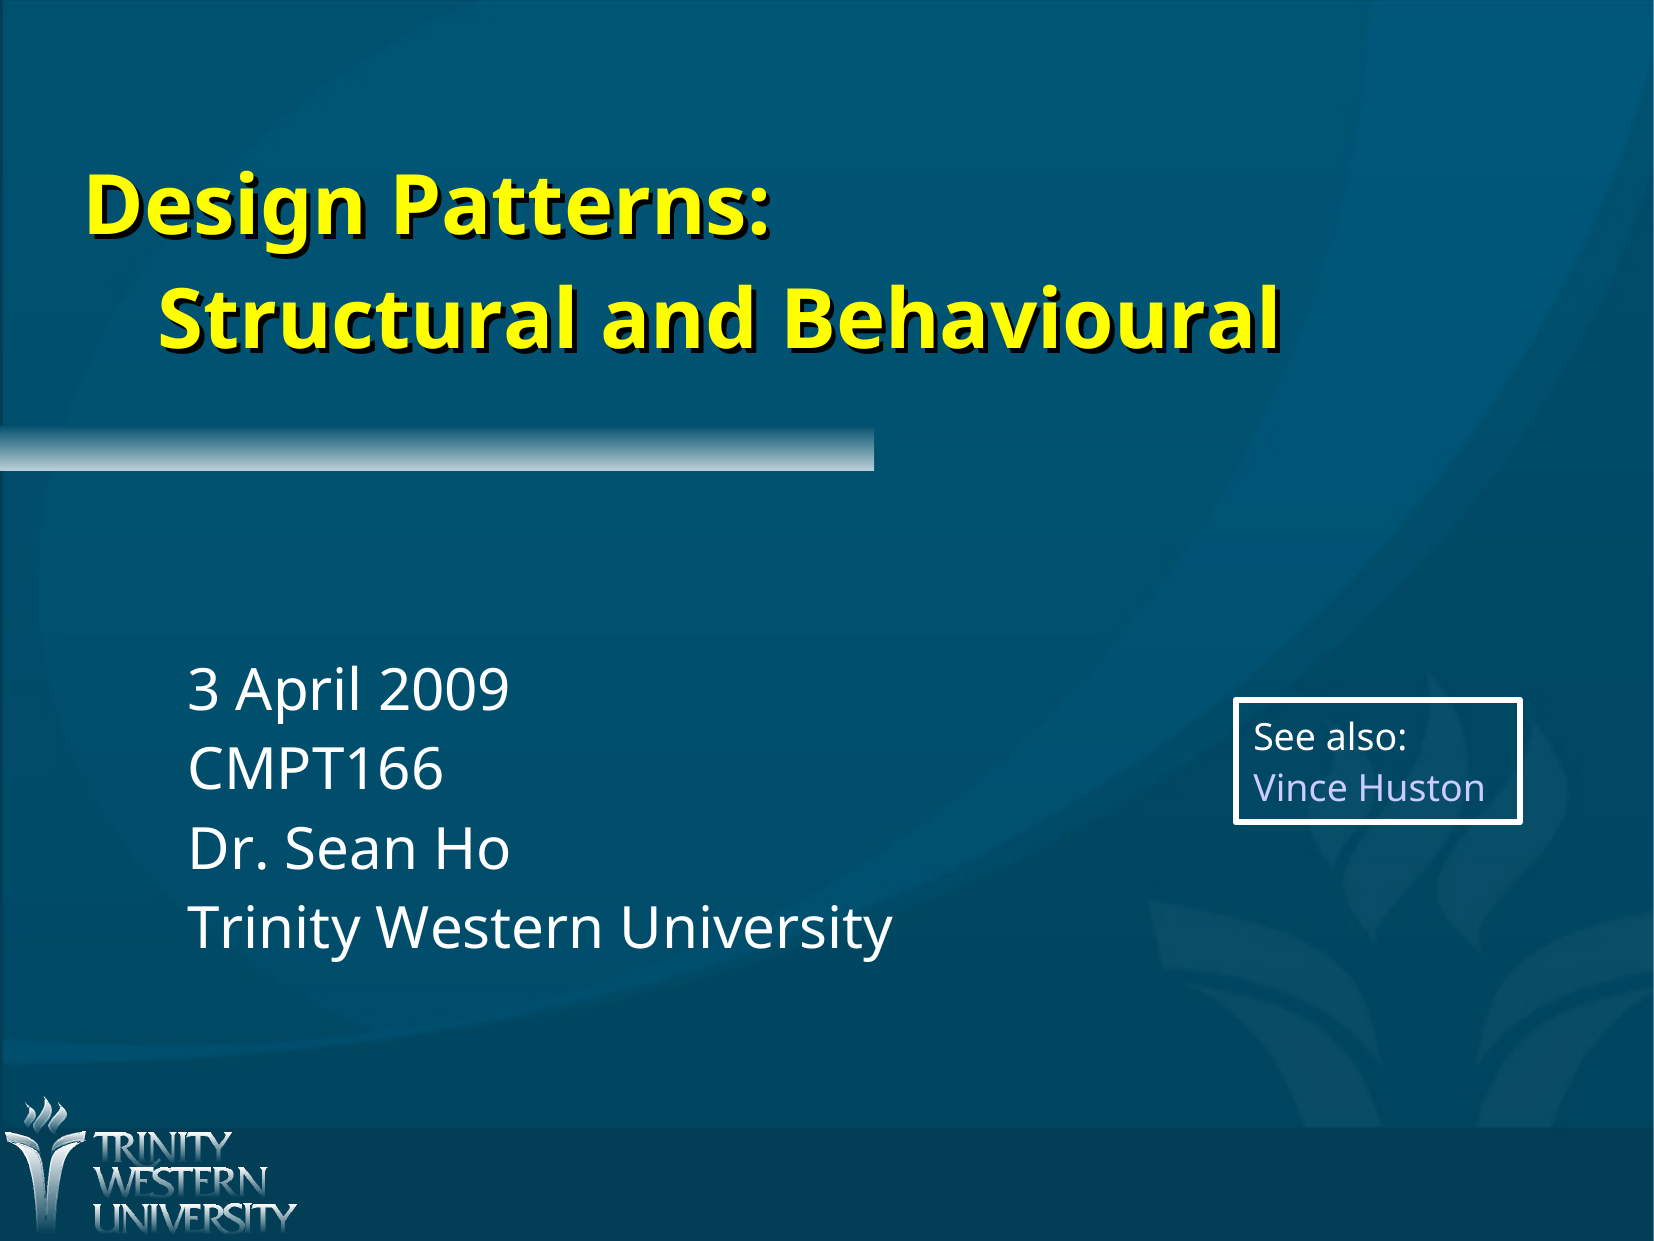

# Design Patterns: Structural and Behavioural
3 April 2009
CMPT166
Dr. Sean Ho
Trinity Western University
See also:
Vince Huston